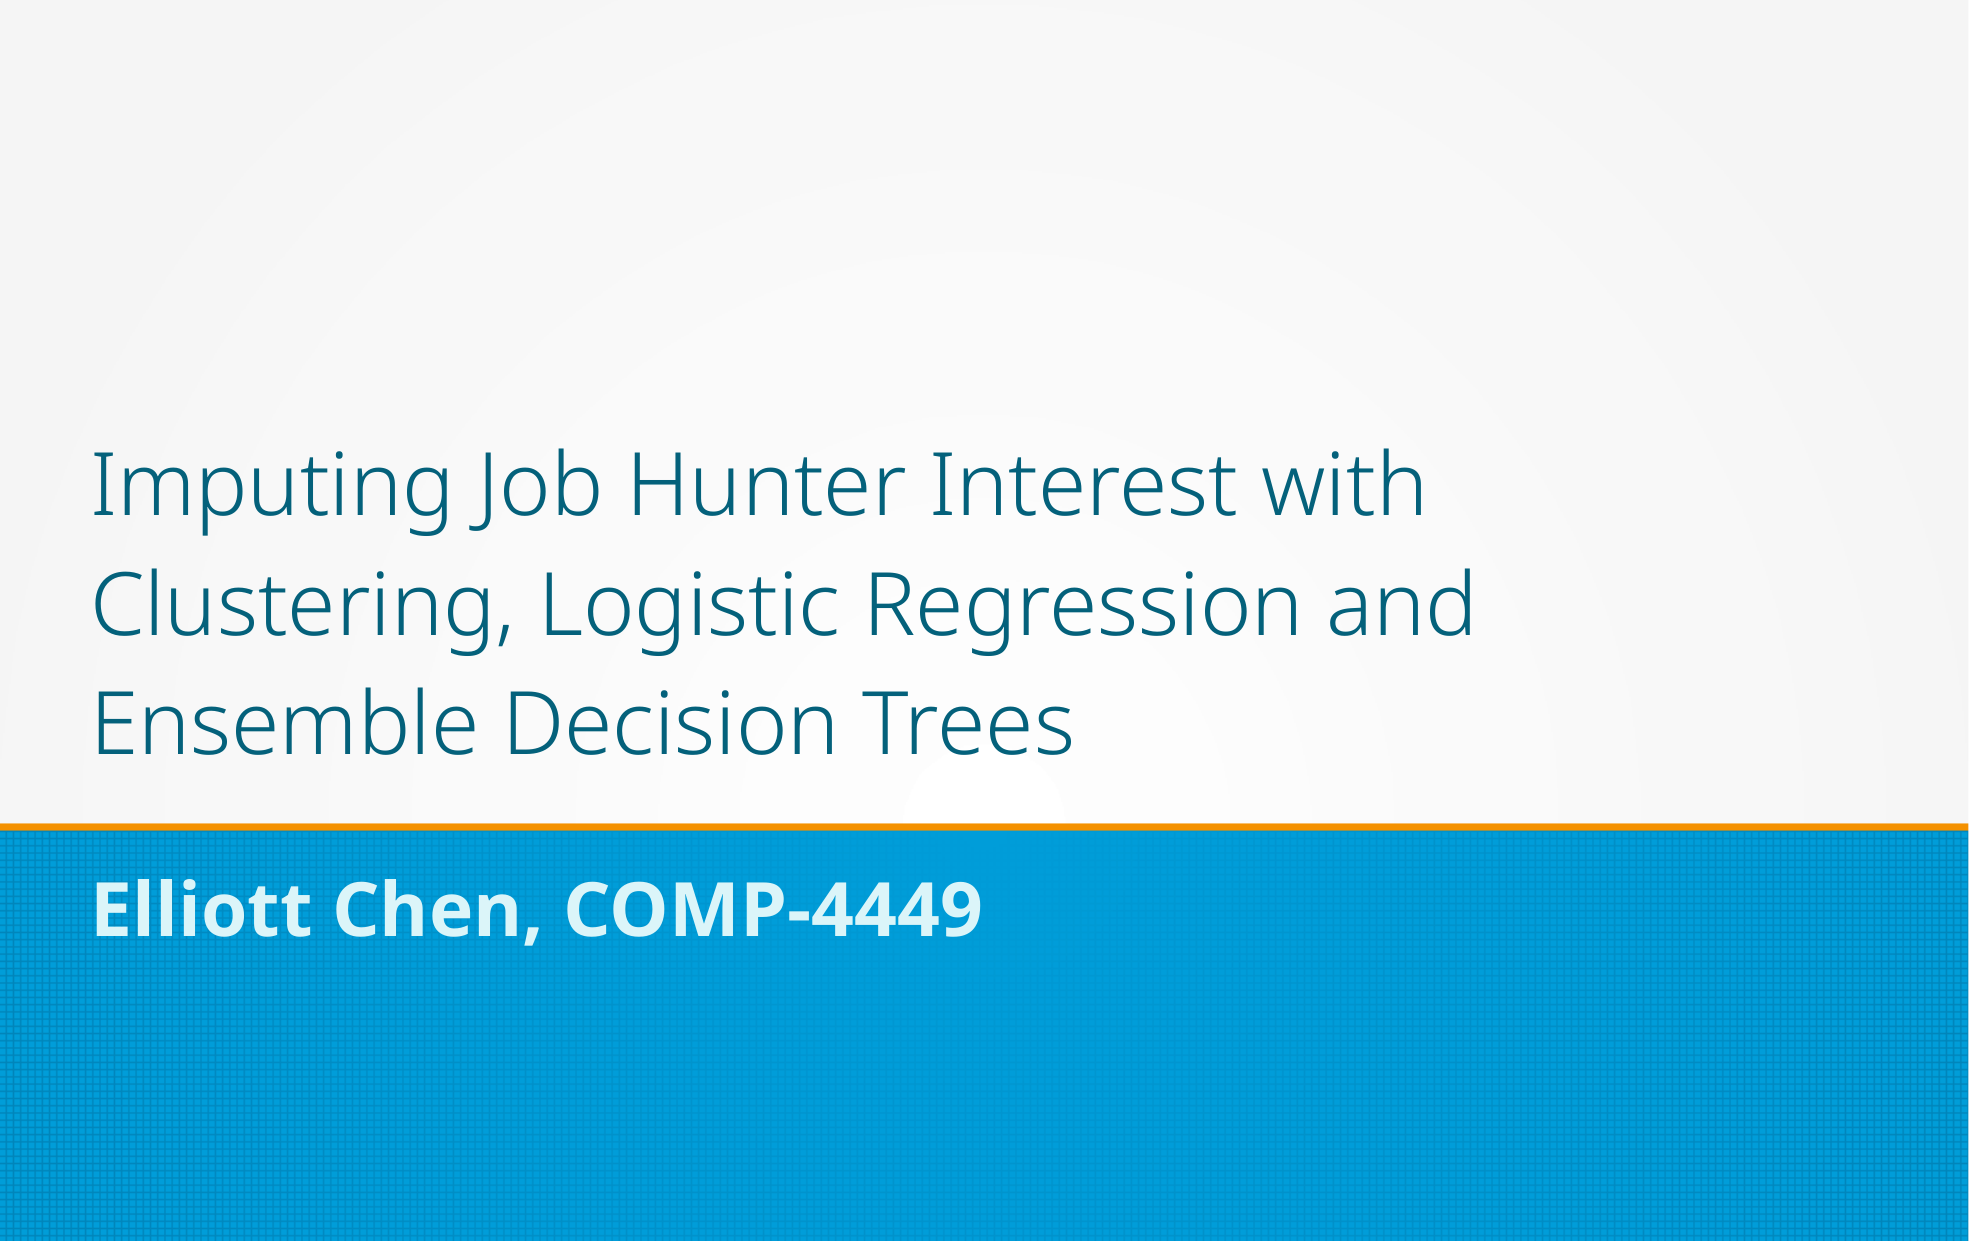

# Imputing Job Hunter Interest with Clustering, Logistic Regression and Ensemble Decision Trees
Elliott Chen, COMP-4449